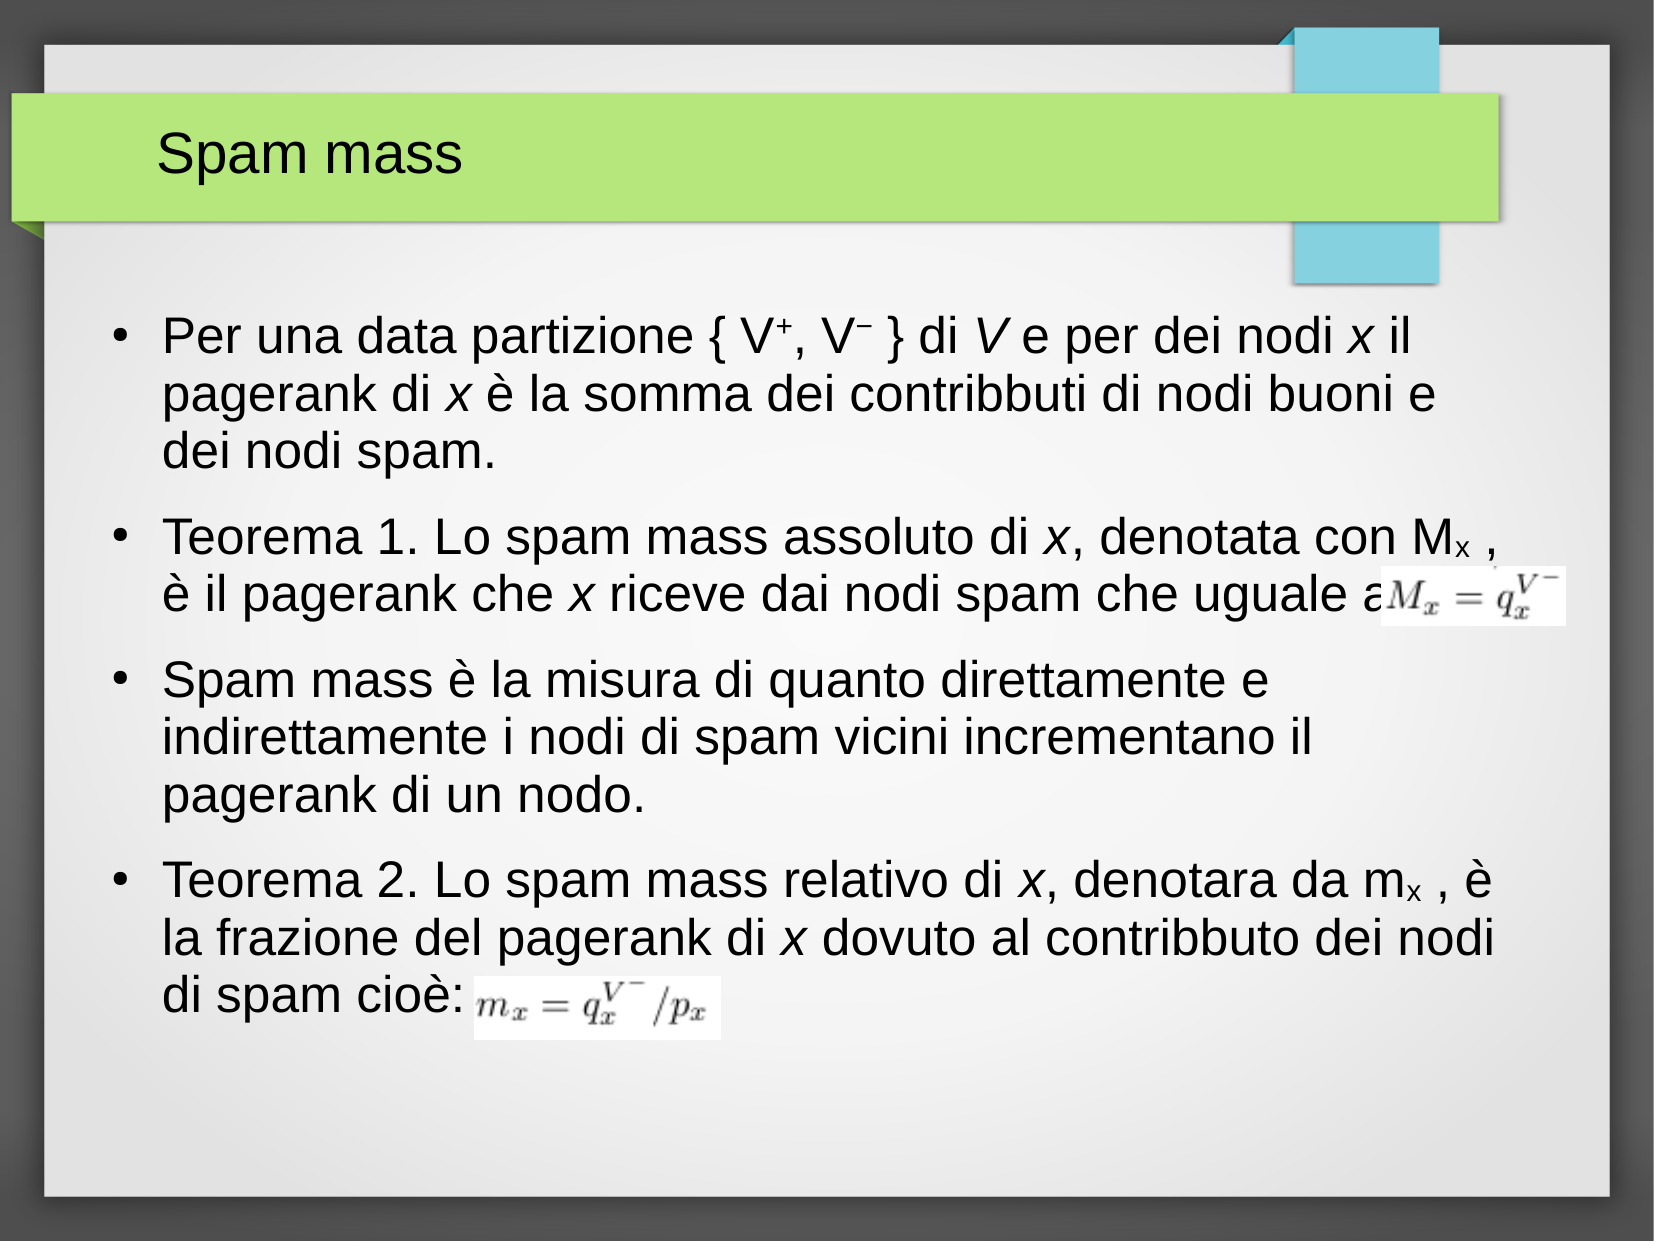

# Spam mass
Per una data partizione { V+, V− } di V e per dei nodi x il pagerank di x è la somma dei contribbuti di nodi buoni e dei nodi spam.
Teorema 1. Lo spam mass assoluto di x, denotata con Mx , è il pagerank che x riceve dai nodi spam che uguale a
Spam mass è la misura di quanto direttamente e indirettamente i nodi di spam vicini incrementano il pagerank di un nodo.
Teorema 2. Lo spam mass relativo di x, denotara da mx , è la frazione del pagerank di x dovuto al contribbuto dei nodi di spam cioè: